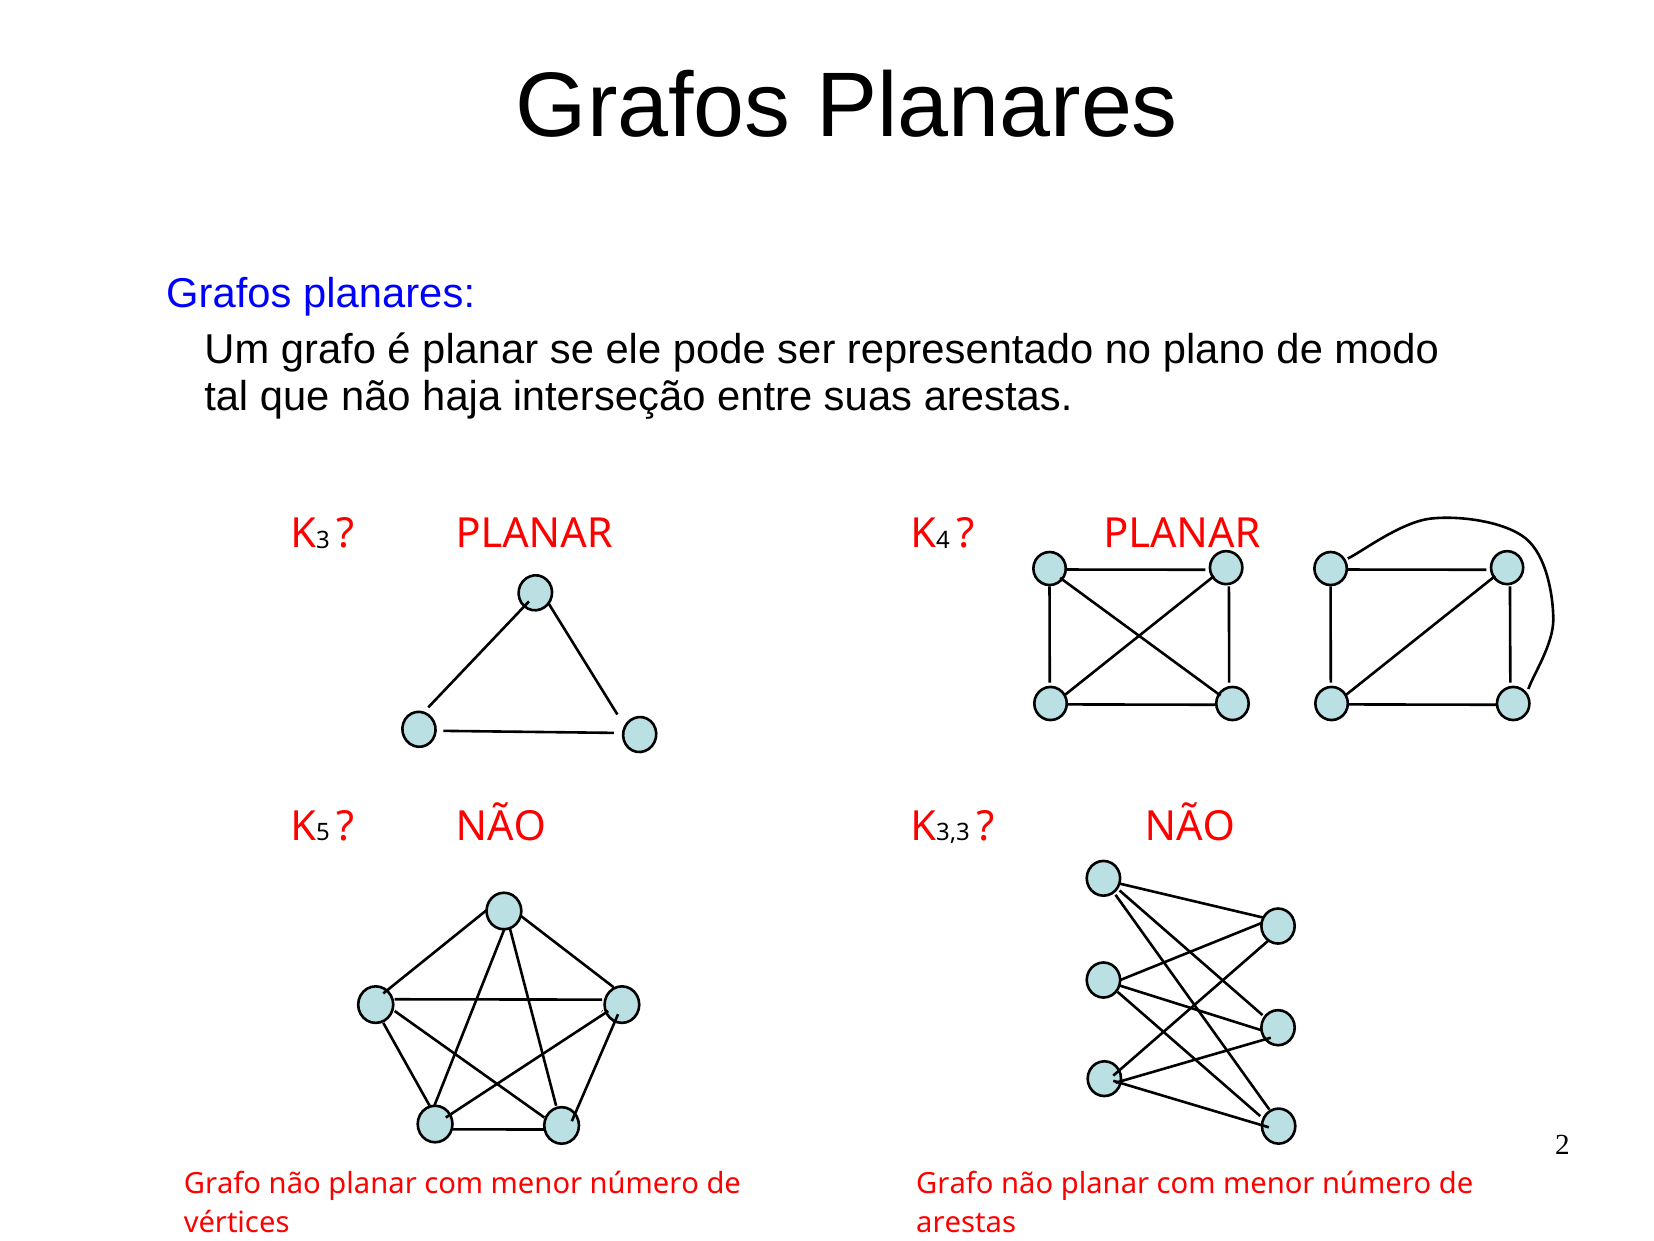

# Grafos Planares
Grafos planares:
	Um grafo é planar se ele pode ser representado no plano de modo tal que não haja interseção entre suas arestas.
K3 ?
PLANAR
K4 ?
PLANAR
K5 ?
NÃO
K3,3 ?
NÃO
2
Grafo não planar com menor número de vértices
Grafo não planar com menor número de arestas